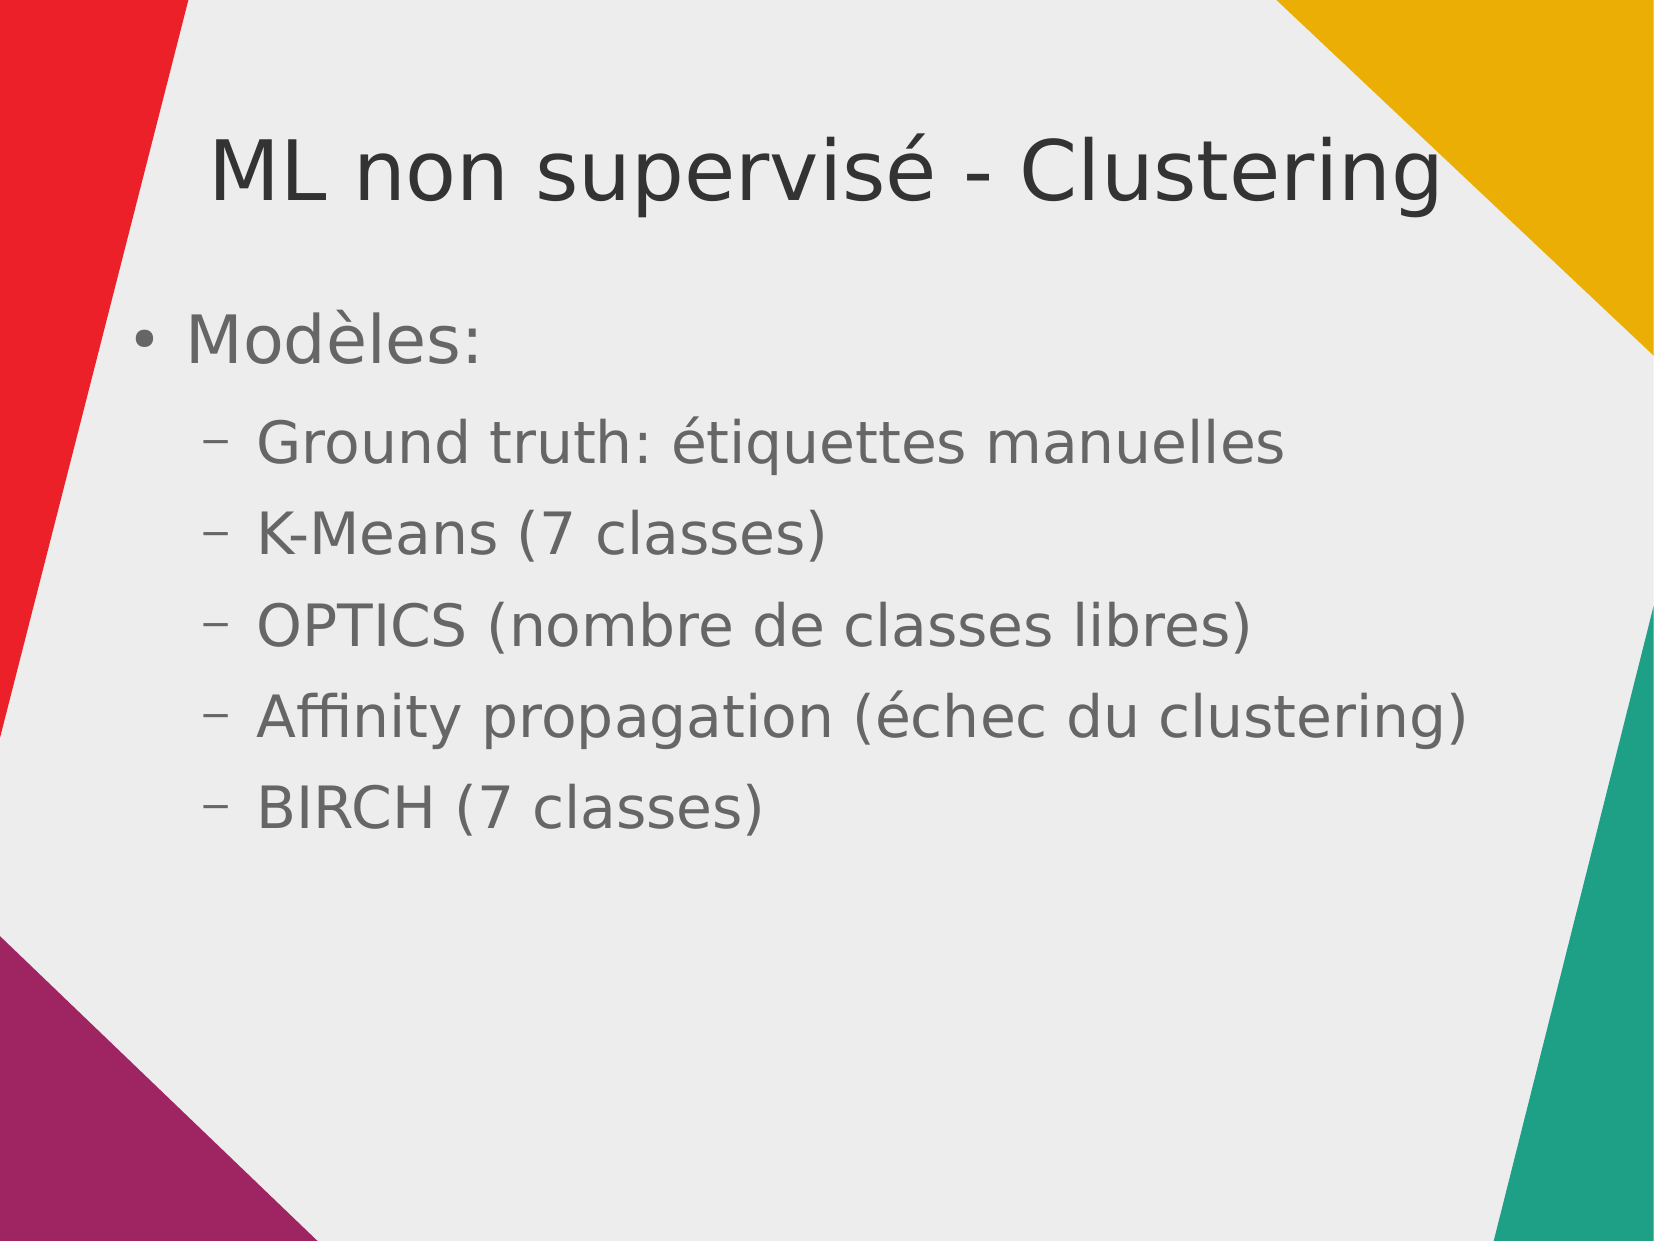

# ML non supervisé - Clustering
Modèles:
Ground truth: étiquettes manuelles
K-Means (7 classes)
OPTICS (nombre de classes libres)
Affinity propagation (échec du clustering)
BIRCH (7 classes)